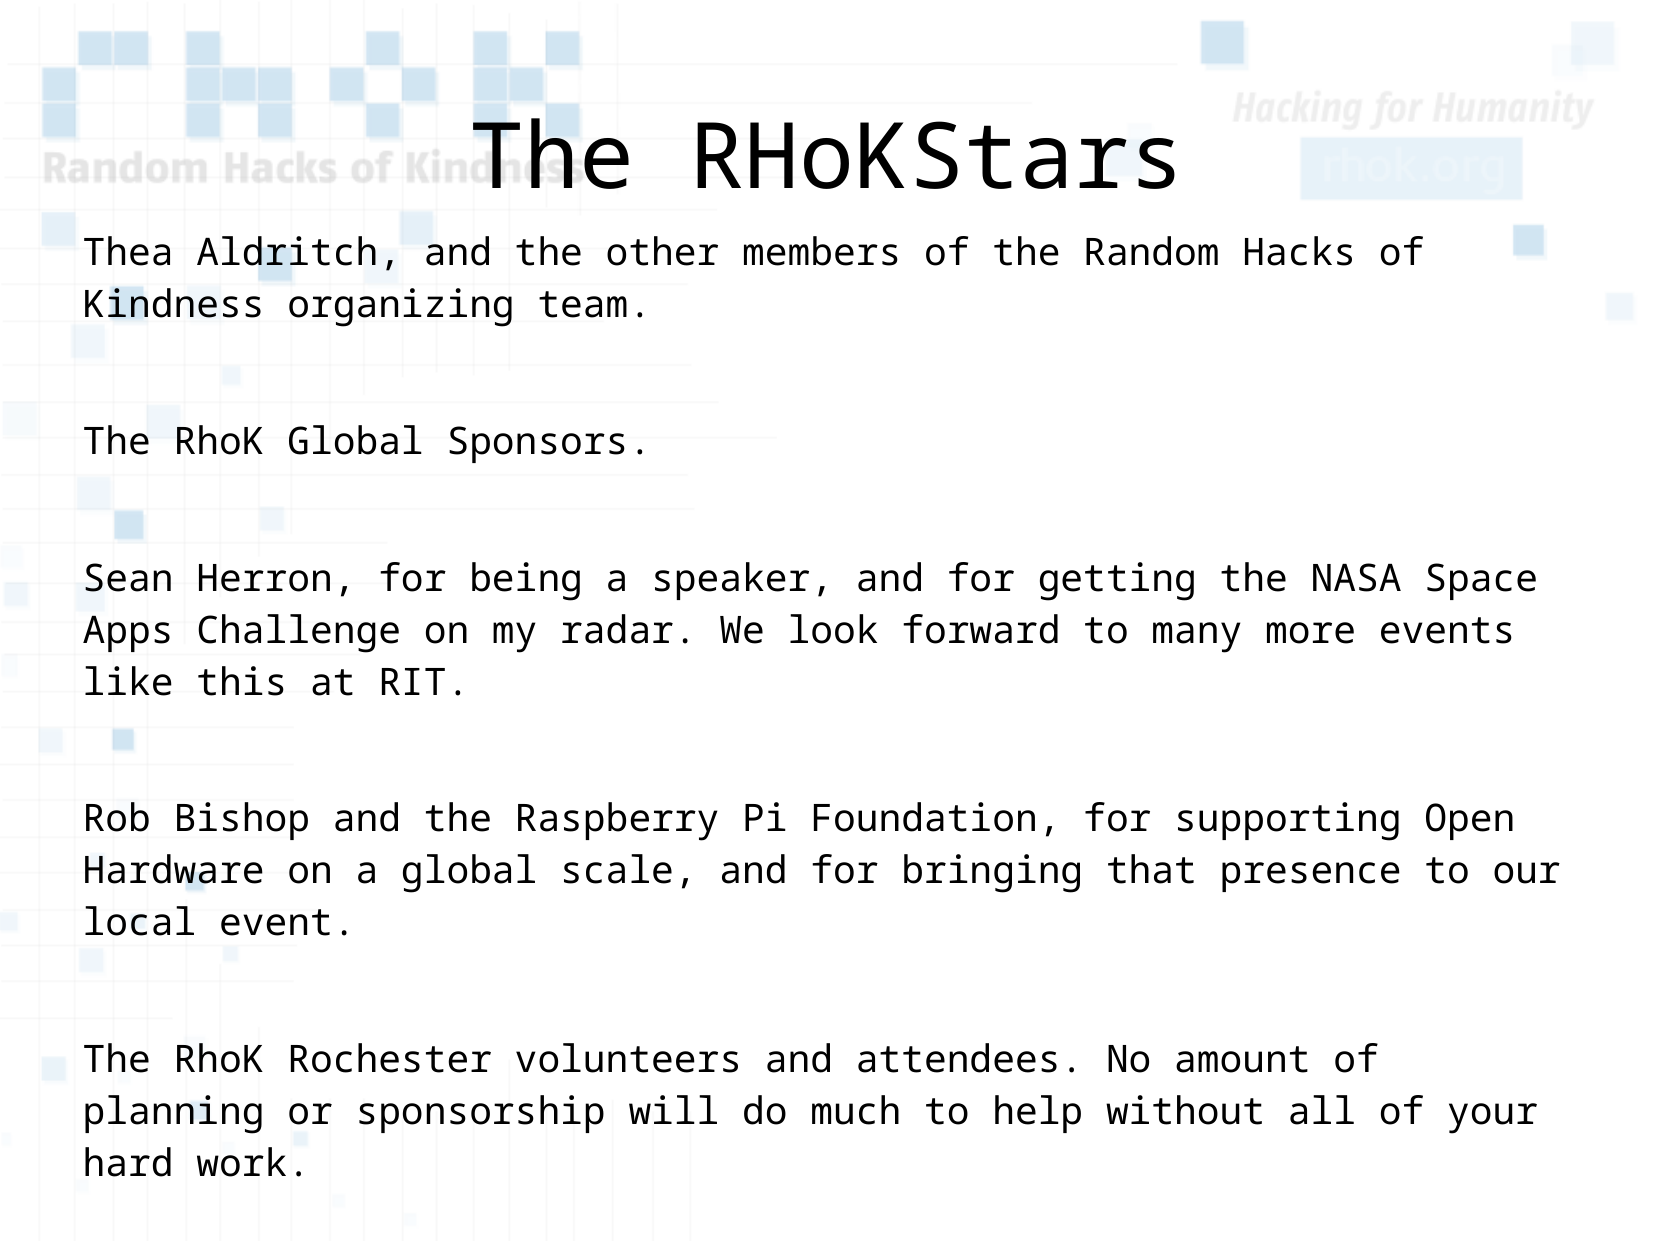

# The RHoKStars
Thea Aldritch, and the other members of the Random Hacks of Kindness organizing team.
The RhoK Global Sponsors.
Sean Herron, for being a speaker, and for getting the NASA Space Apps Challenge on my radar. We look forward to many more events like this at RIT.
Rob Bishop and the Raspberry Pi Foundation, for supporting Open Hardware on a global scale, and for bringing that presence to our local event.
The RhoK Rochester volunteers and attendees. No amount of planning or sponsorship will do much to help without all of your hard work.